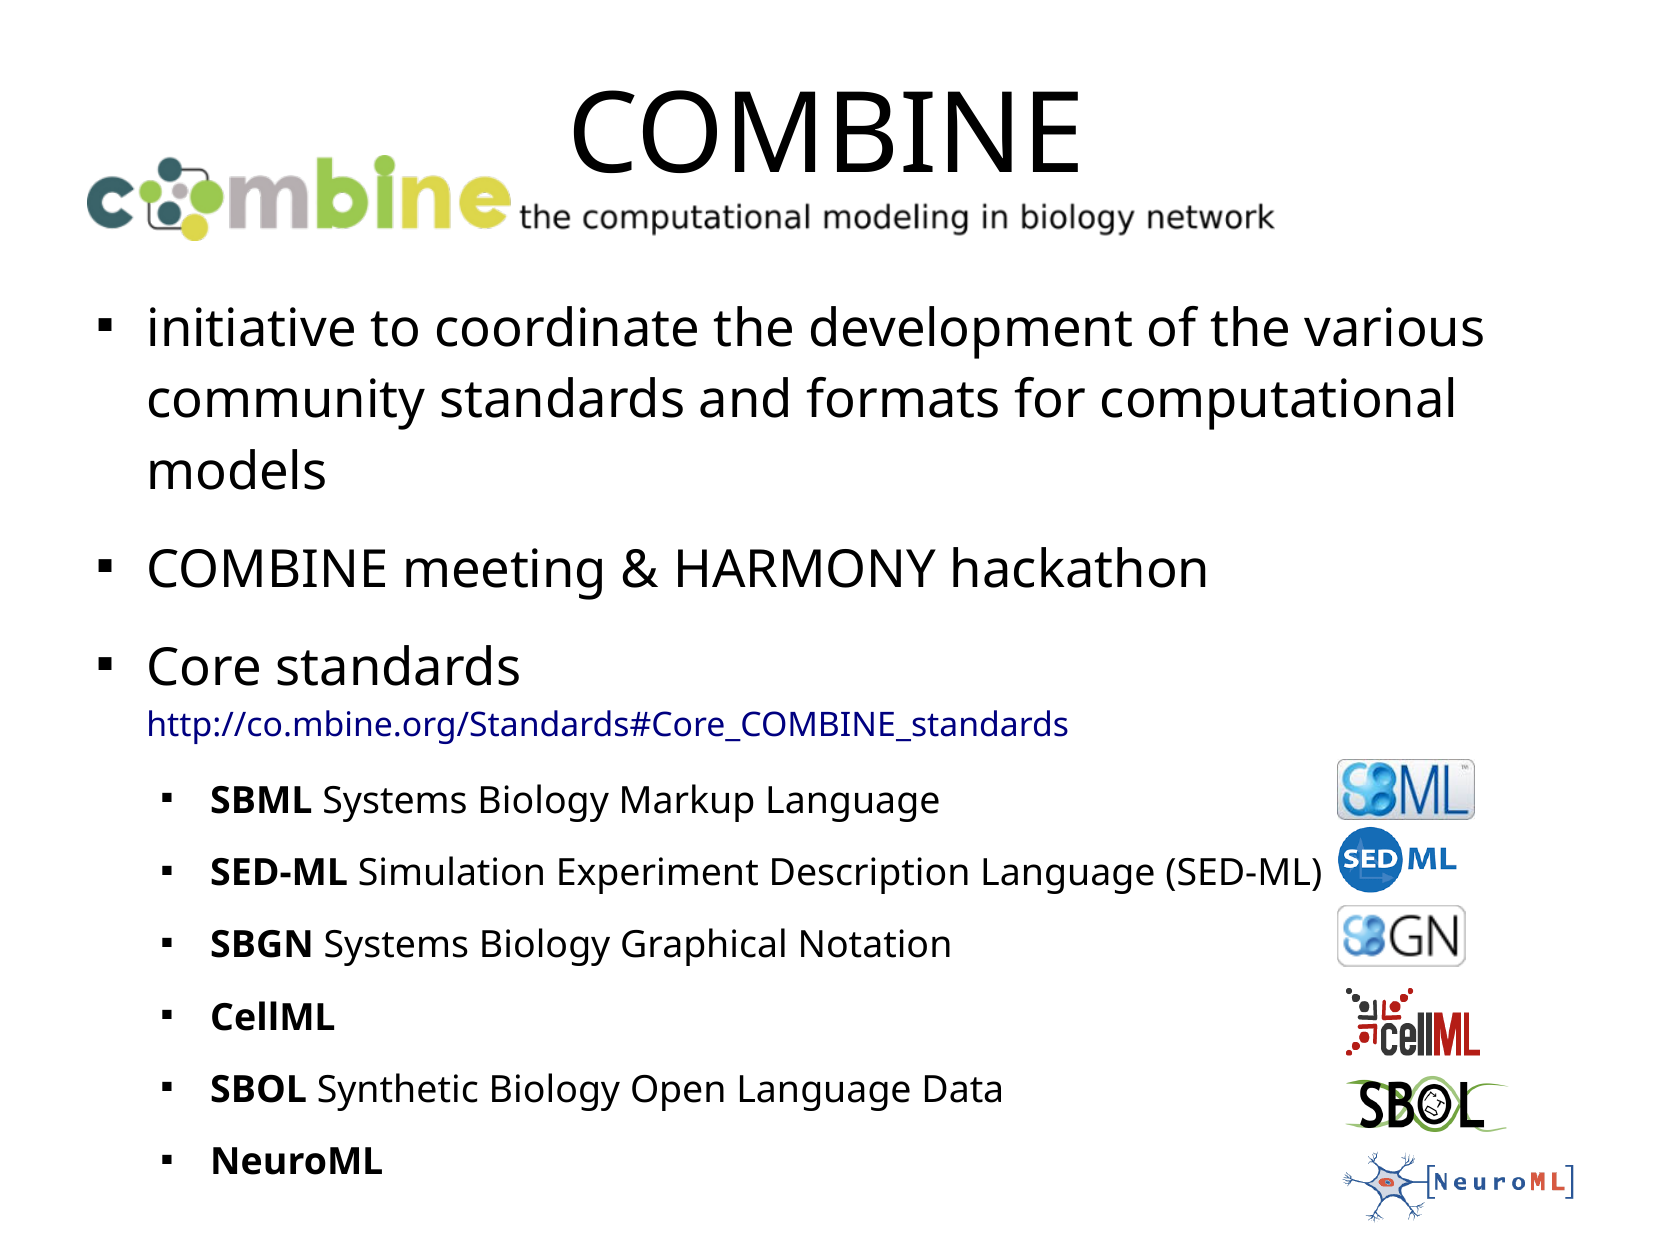

# COMBINE
initiative to coordinate the development of the various community standards and formats for computational models
COMBINE meeting & HARMONY hackathon
Core standards
http://co.mbine.org/Standards#Core_COMBINE_standards
SBML Systems Biology Markup Language
SED-ML Simulation Experiment Description Language (SED-ML)
SBGN Systems Biology Graphical Notation
CellML
SBOL Synthetic Biology Open Language Data
NeuroML